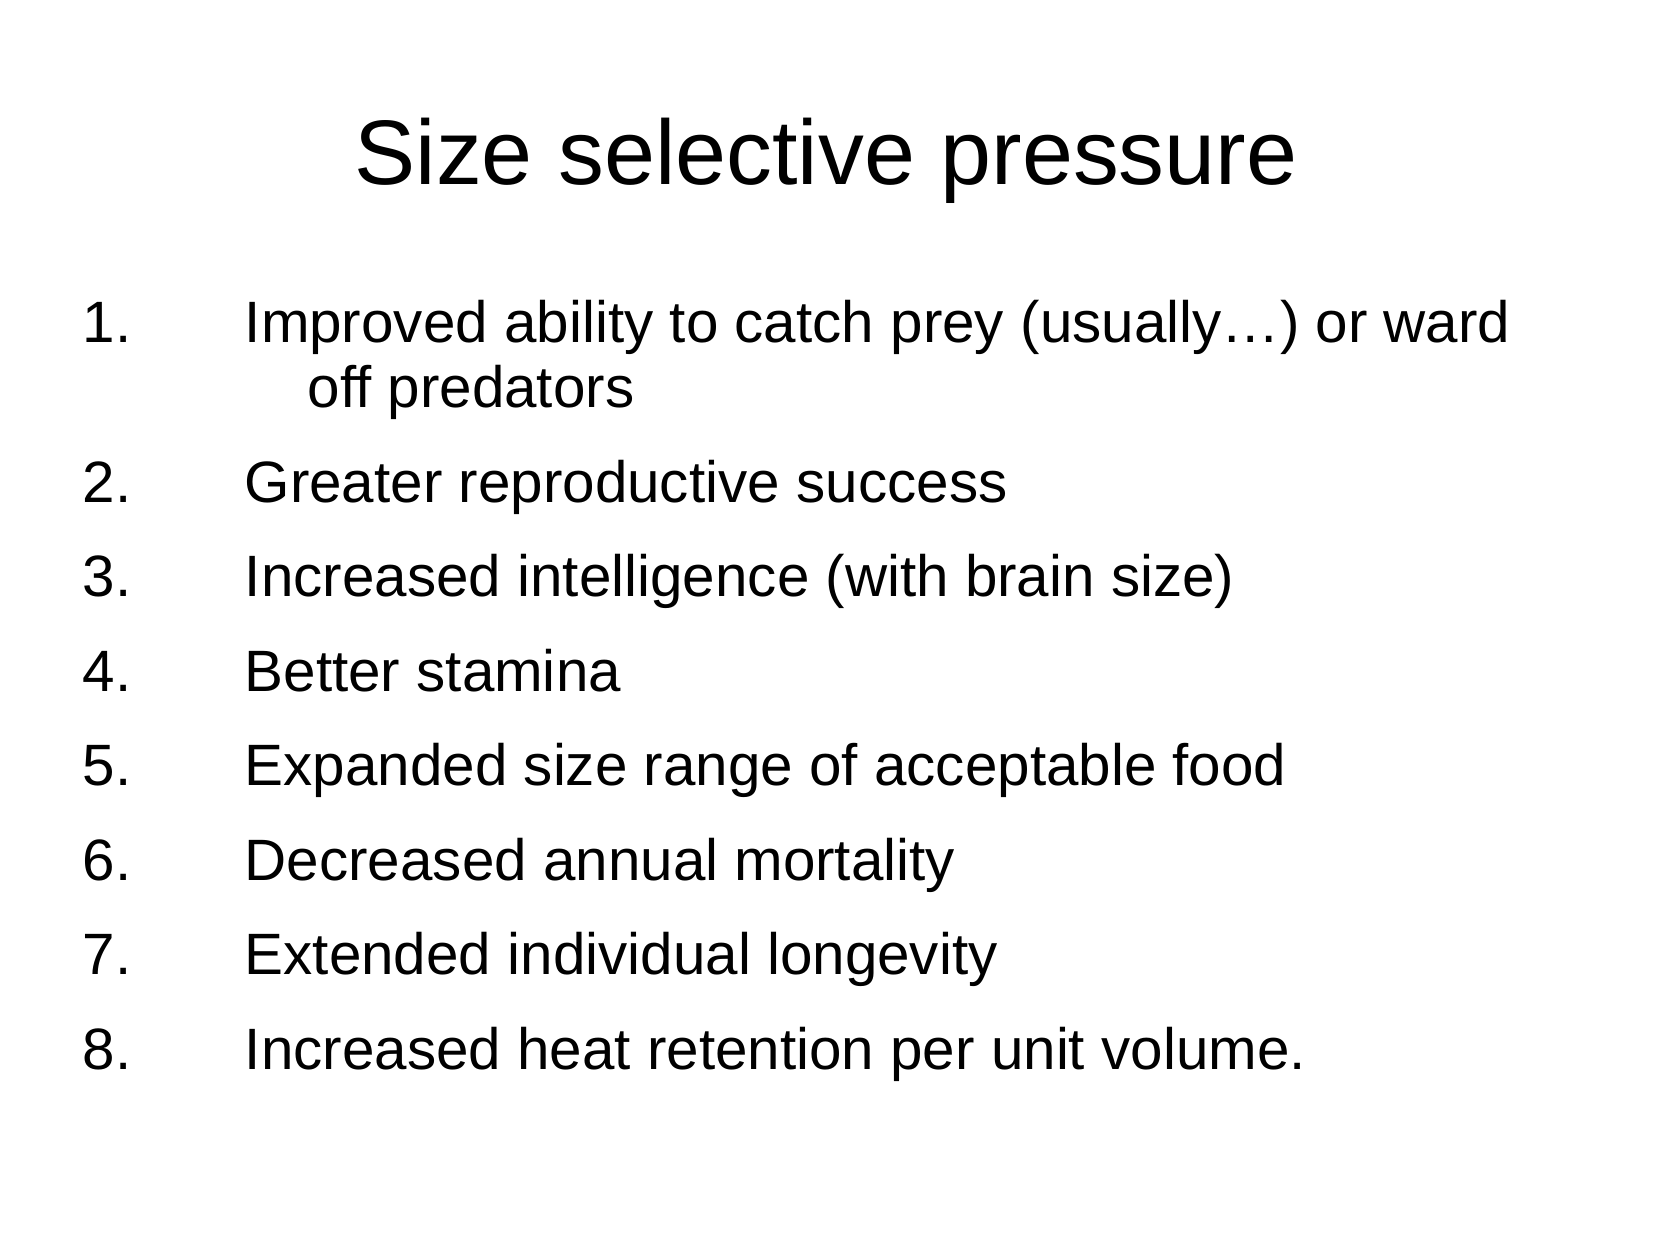

# Size selective pressure
1. Improved ability to catch prey (usually…) or ward 			off predators
2. Greater reproductive success
3. Increased intelligence (with brain size)
4. Better stamina
5. Expanded size range of acceptable food
6. Decreased annual mortality
7. Extended individual longevity
8. Increased heat retention per unit volume.